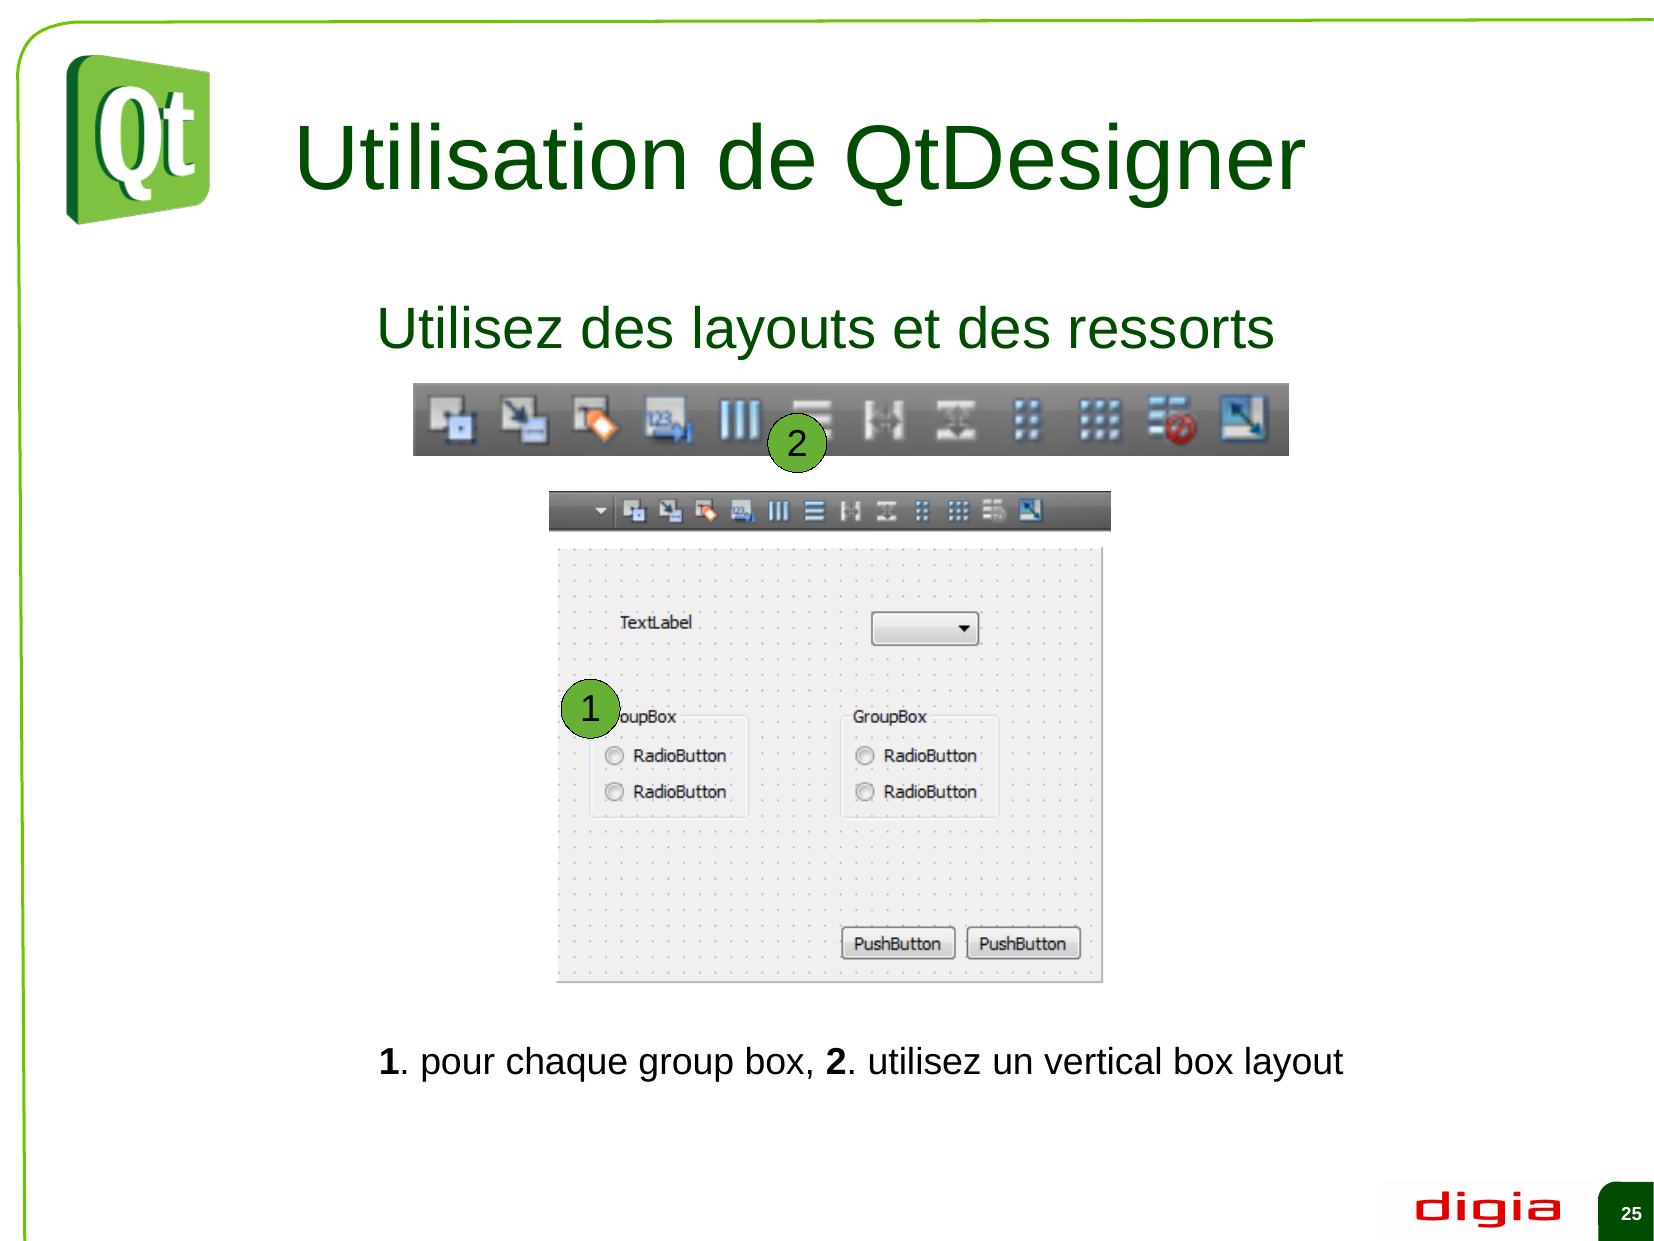

# Utilisation de QtDesigner
Utilisez des layouts et des ressorts
2
1
1. pour chaque group box, 2. utilisez un vertical box layout